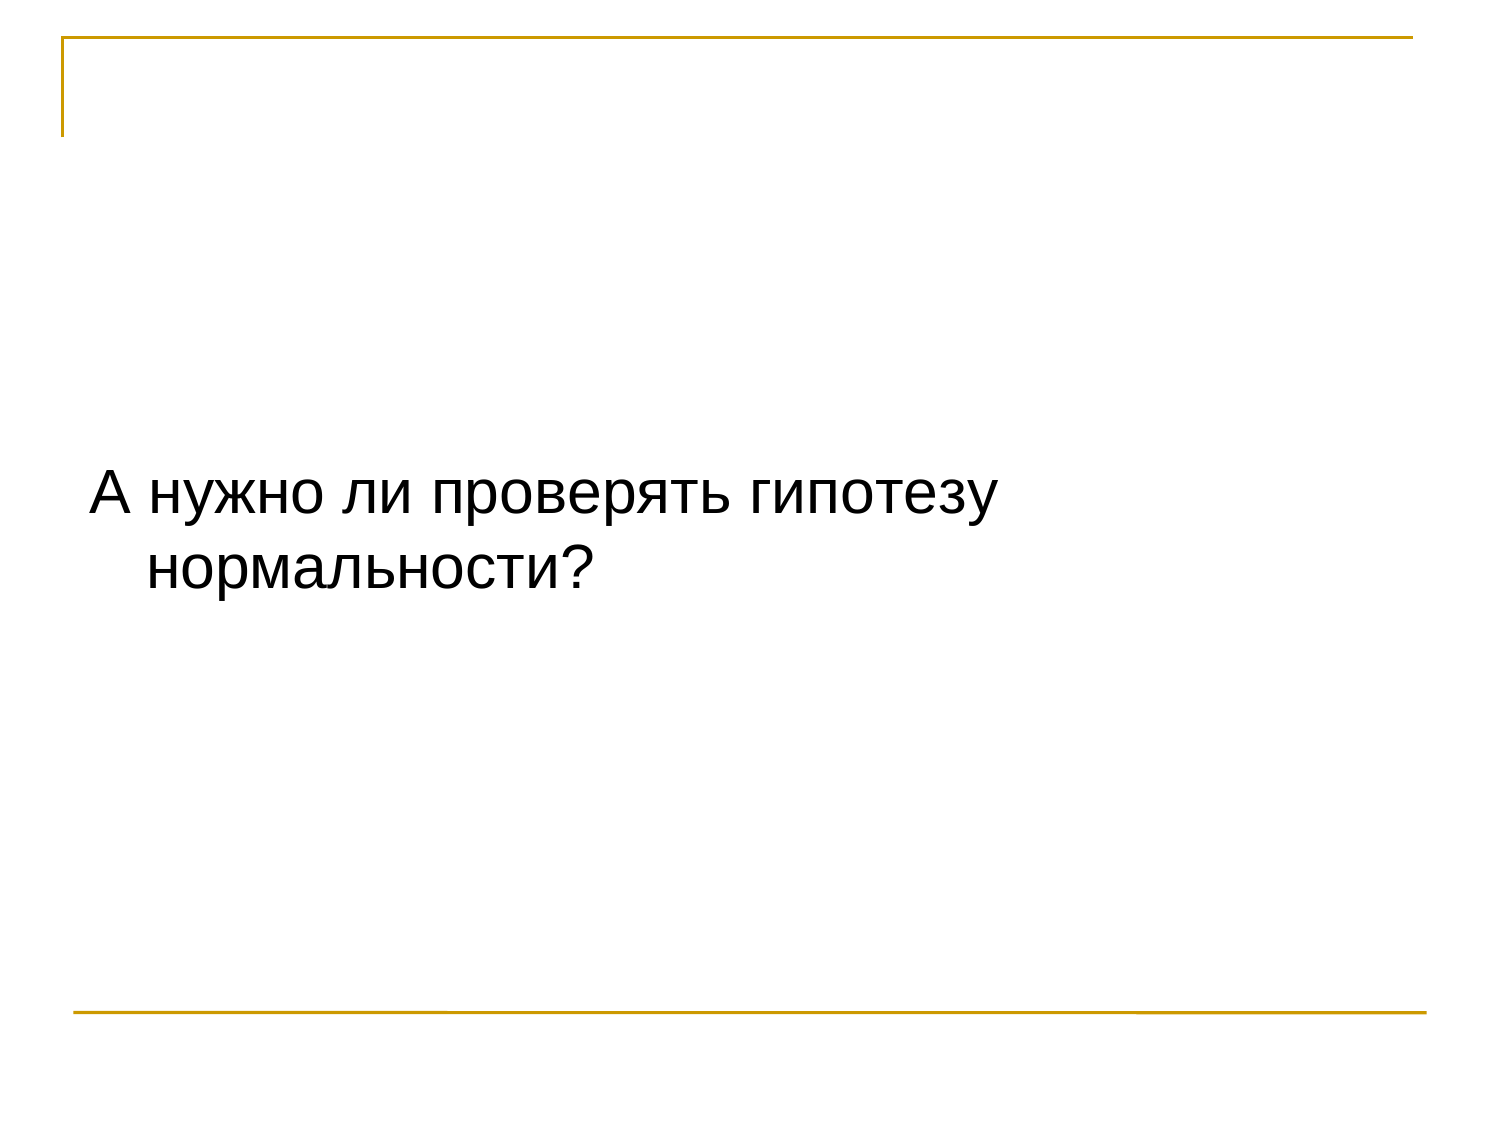

#
А нужно ли проверять гипотезу нормальности?